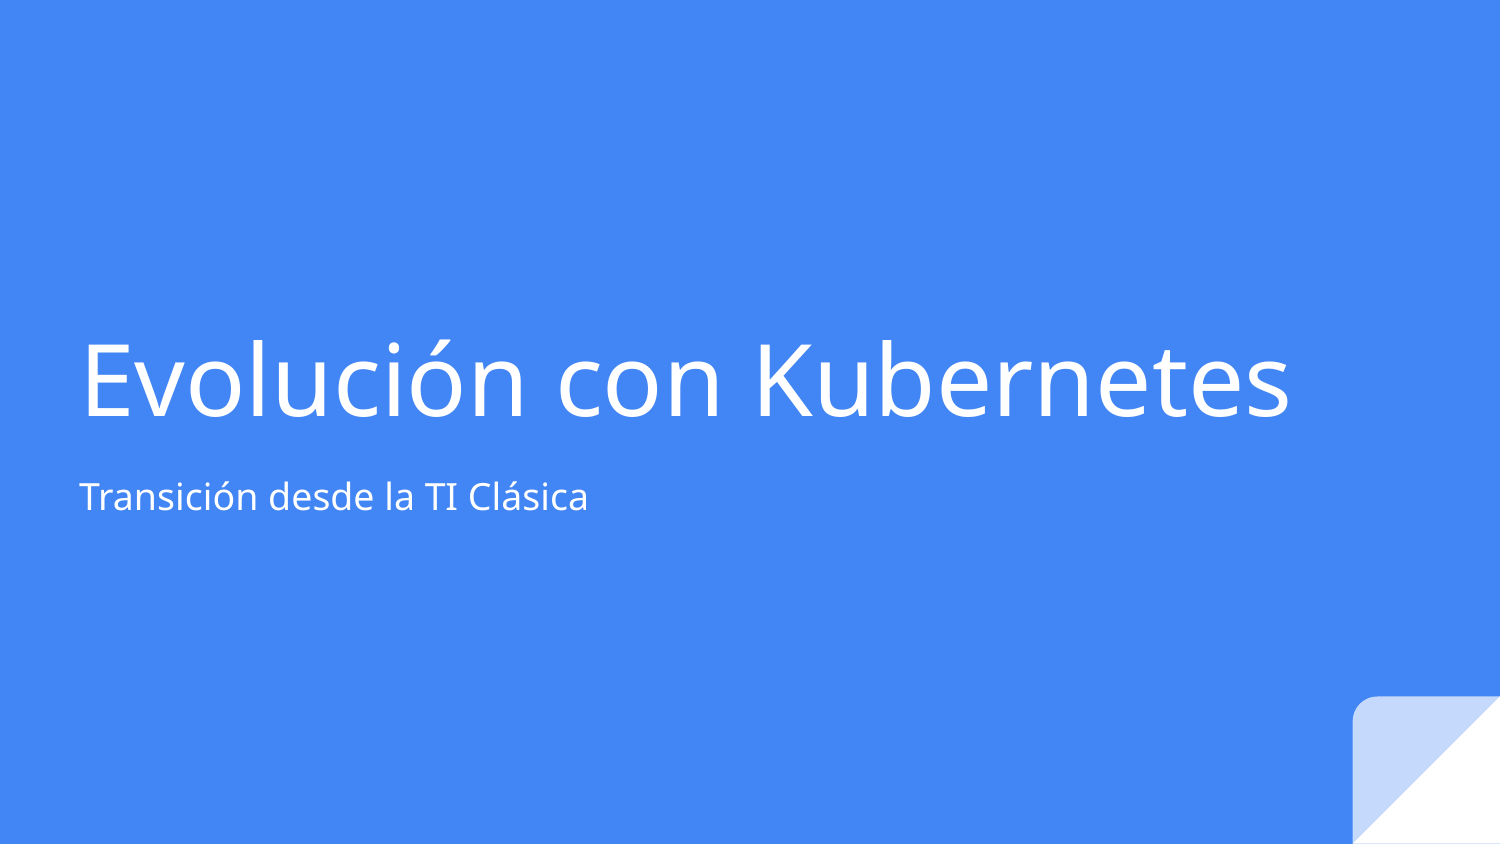

# Evolución con Kubernetes
Transición desde la TI Clásica